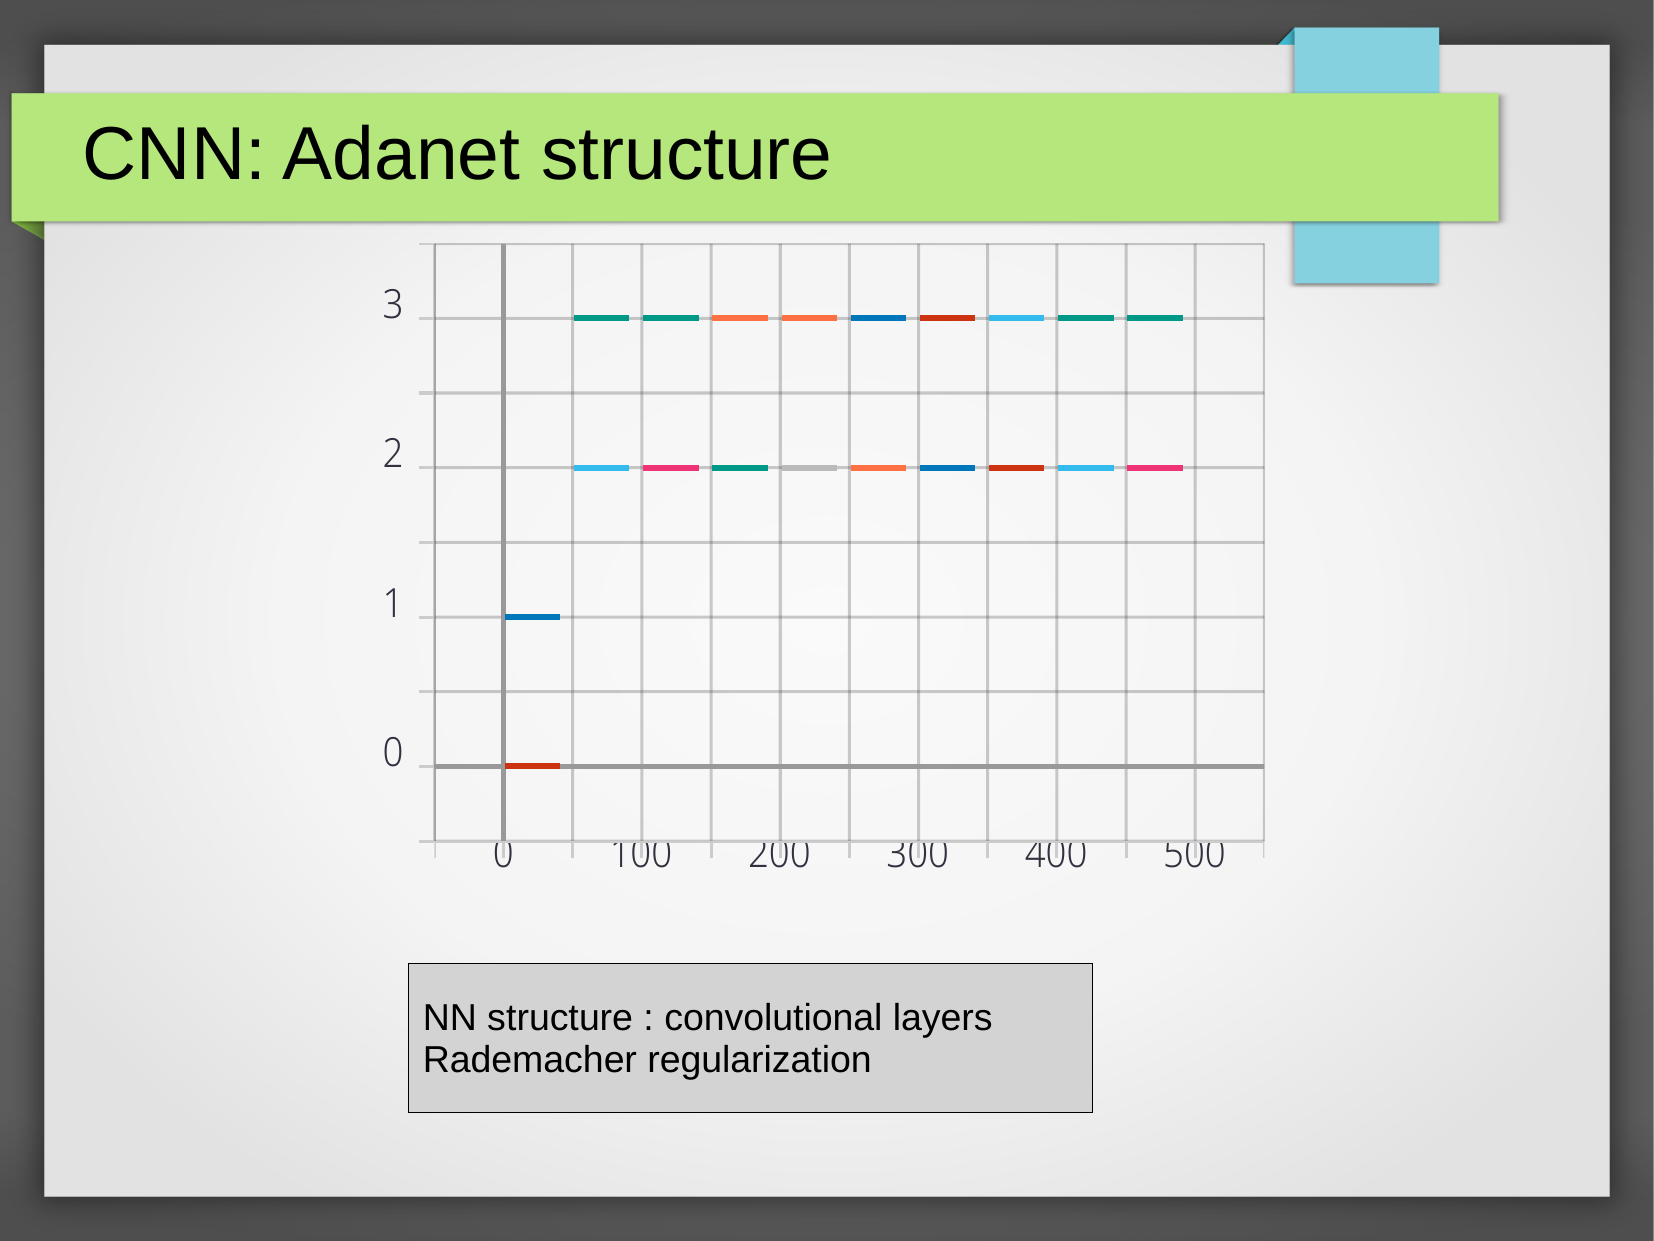

# CNN: Adanet structure
NN structure : convolutional layers
Rademacher regularization